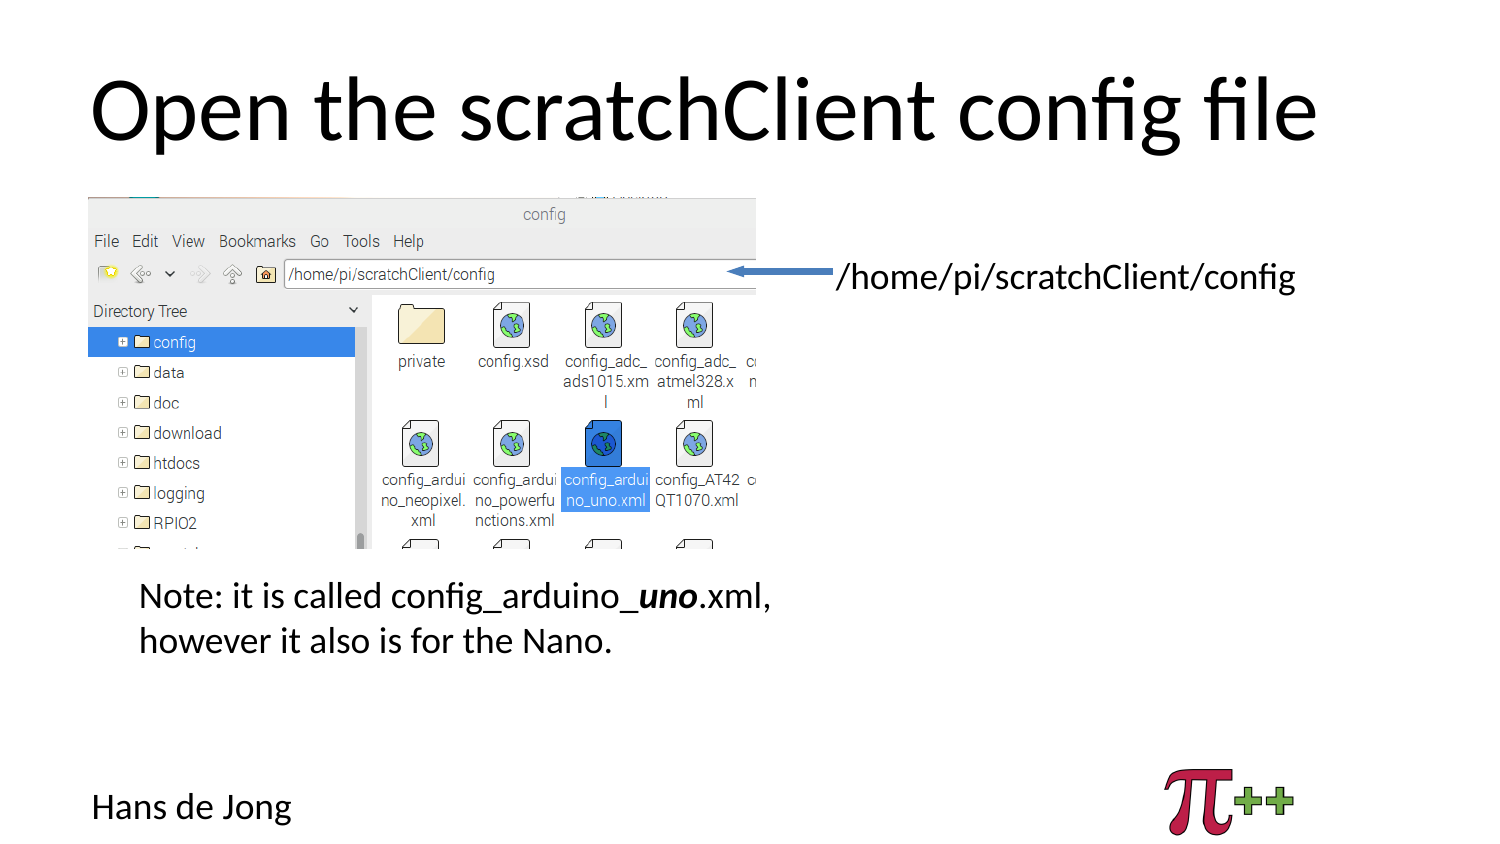

# Open the scratchClient config file
/home/pi/scratchClient/config
Note: it is called config_arduino_uno.xml, however it also is for the Nano.